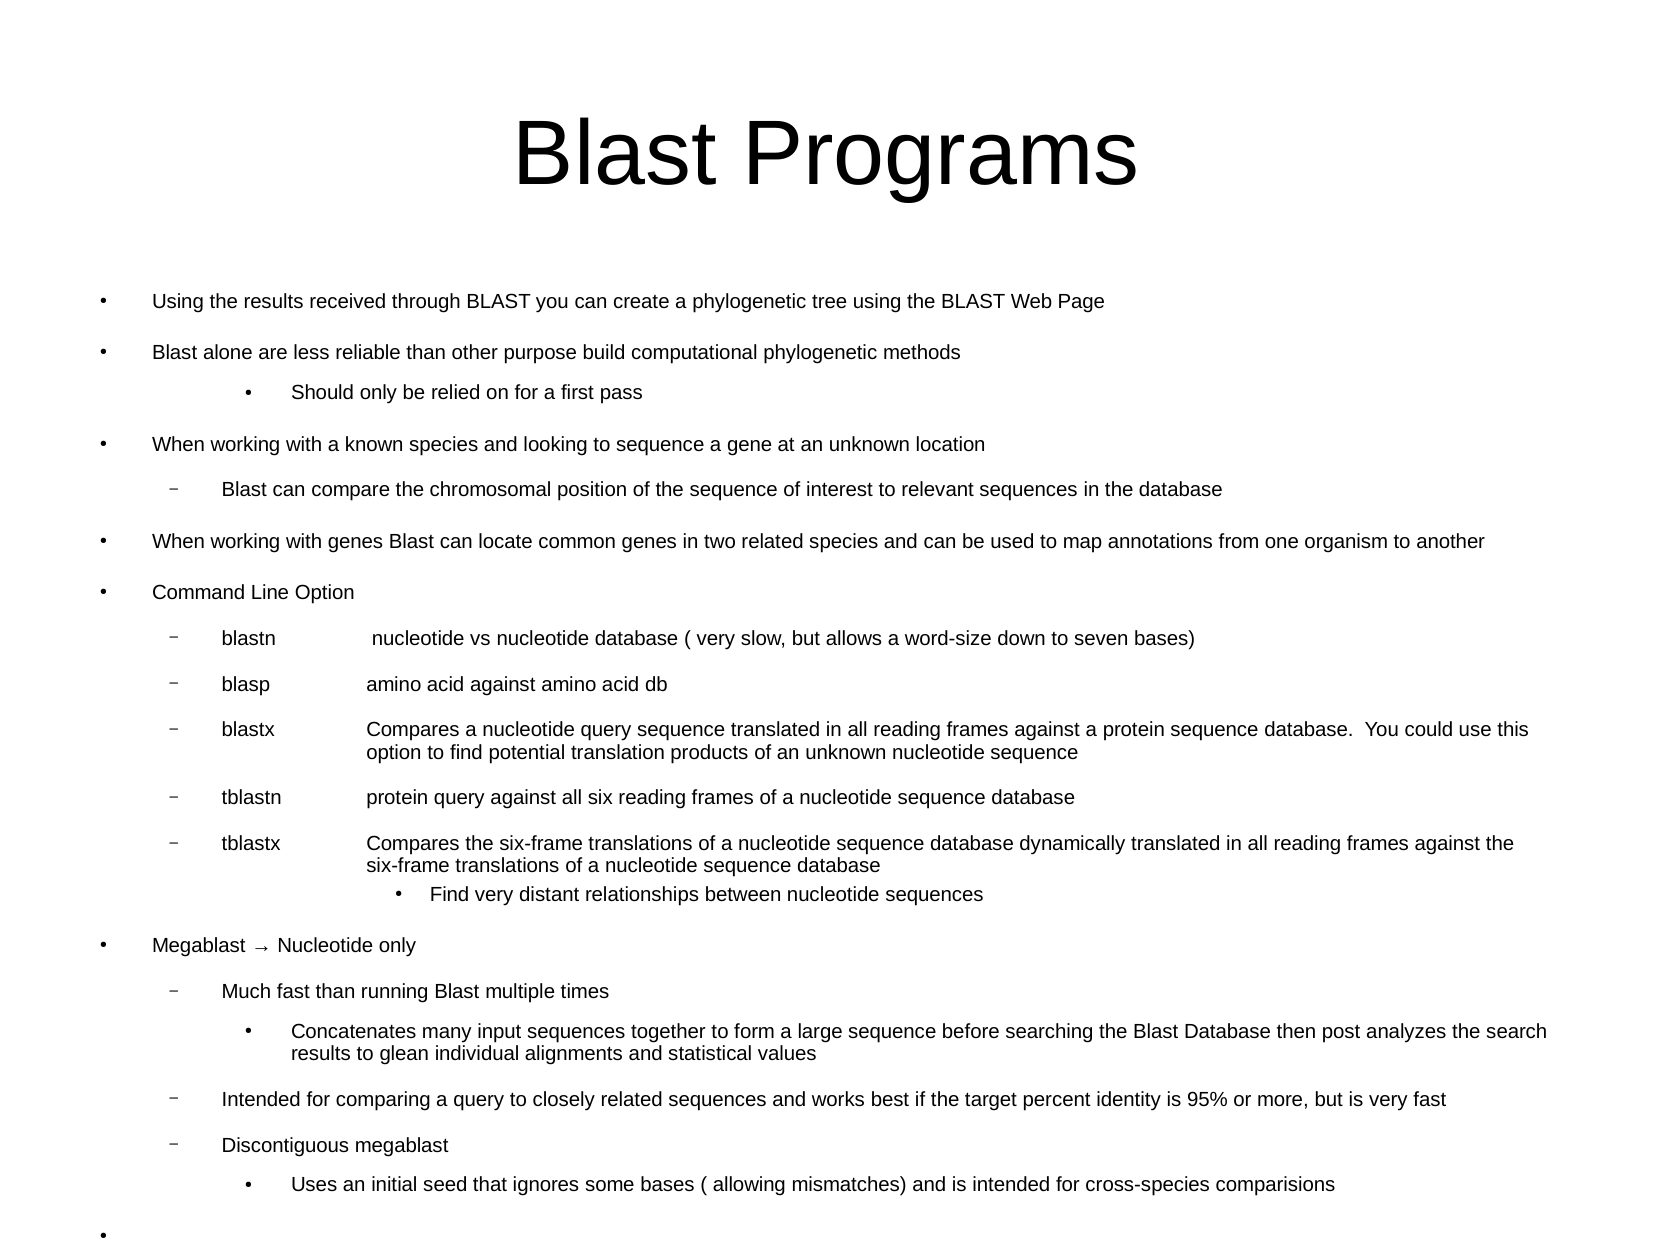

# Blast Programs
Using the results received through BLAST you can create a phylogenetic tree using the BLAST Web Page
Blast alone are less reliable than other purpose build computational phylogenetic methods
Should only be relied on for a first pass
When working with a known species and looking to sequence a gene at an unknown location
Blast can compare the chromosomal position of the sequence of interest to relevant sequences in the database
When working with genes Blast can locate common genes in two related species and can be used to map annotations from one organism to another
Command Line Option
blastn		 nucleotide vs nucleotide database ( very slow, but allows a word-size down to seven bases)
blasp		amino acid against amino acid db
blastx 		Compares a nucleotide query sequence translated in all reading frames against a protein sequence database. You could use this 		option to find potential translation products of an unknown nucleotide sequence
tblastn 		protein query against all six reading frames of a nucleotide sequence database
tblastx 		Compares the six-frame translations of a nucleotide sequence database dynamically translated in all reading frames against the 			six-frame translations of a nucleotide sequence database
Find very distant relationships between nucleotide sequences
Megablast → Nucleotide only
Much fast than running Blast multiple times
Concatenates many input sequences together to form a large sequence before searching the Blast Database then post analyzes the search results to glean individual alignments and statistical values
Intended for comparing a query to closely related sequences and works best if the target percent identity is 95% or more, but is very fast
Discontiguous megablast
Uses an initial seed that ignores some bases ( allowing mismatches) and is intended for cross-species comparisions